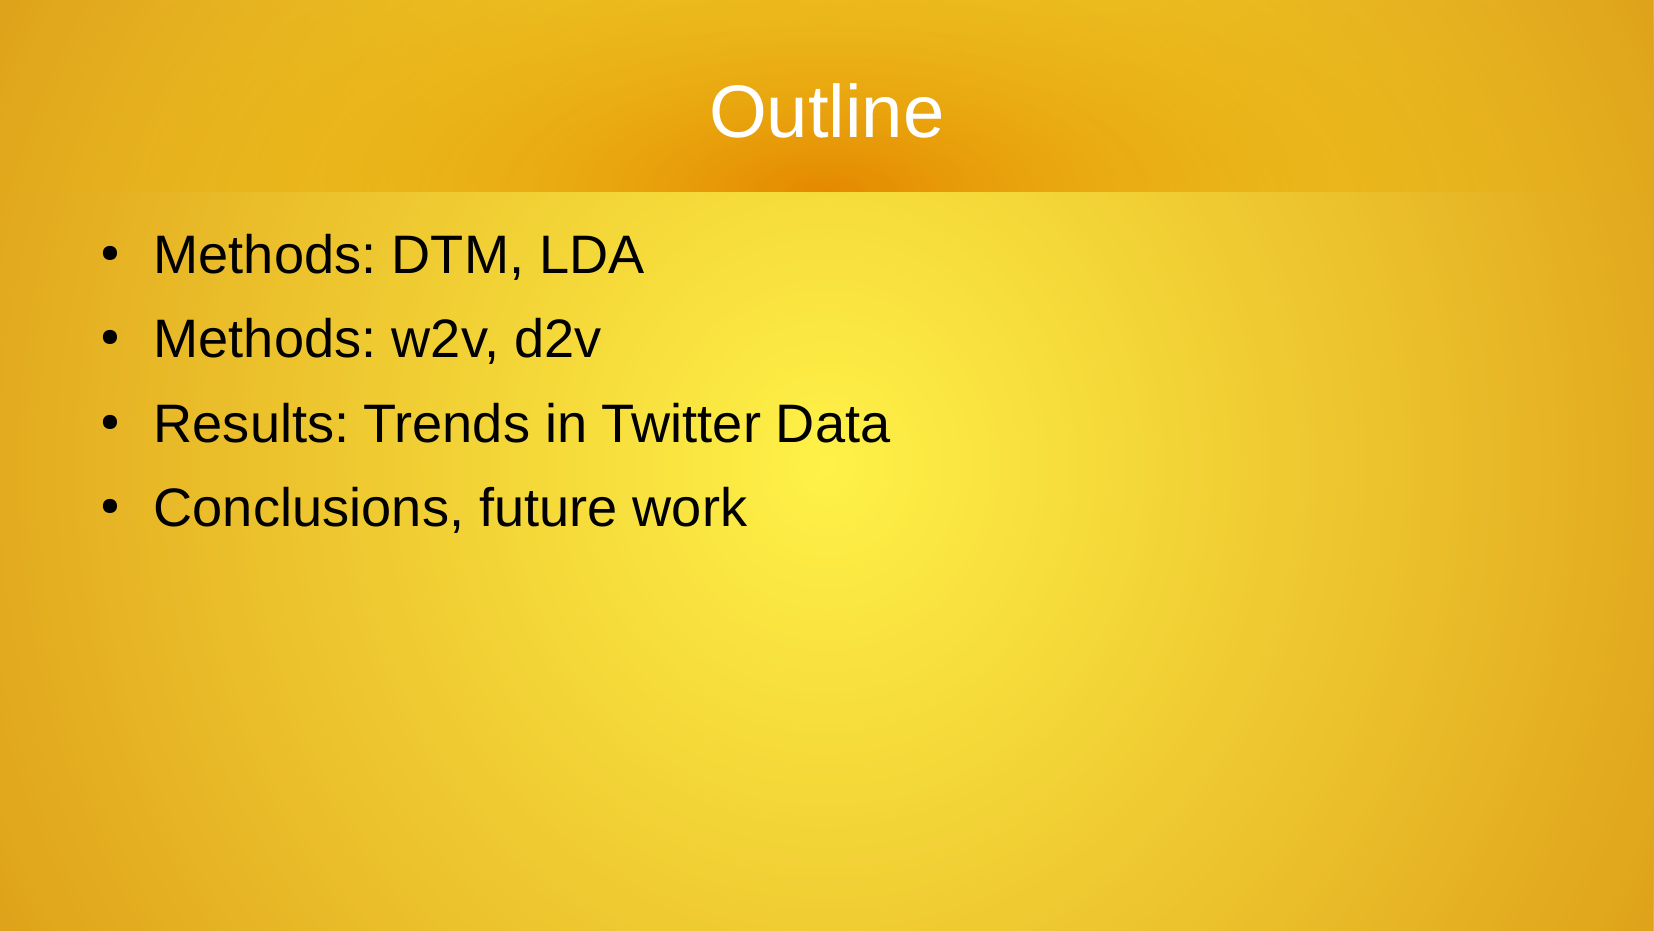

# Outline
Methods: DTM, LDA
Methods: w2v, d2v
Results: Trends in Twitter Data
Conclusions, future work